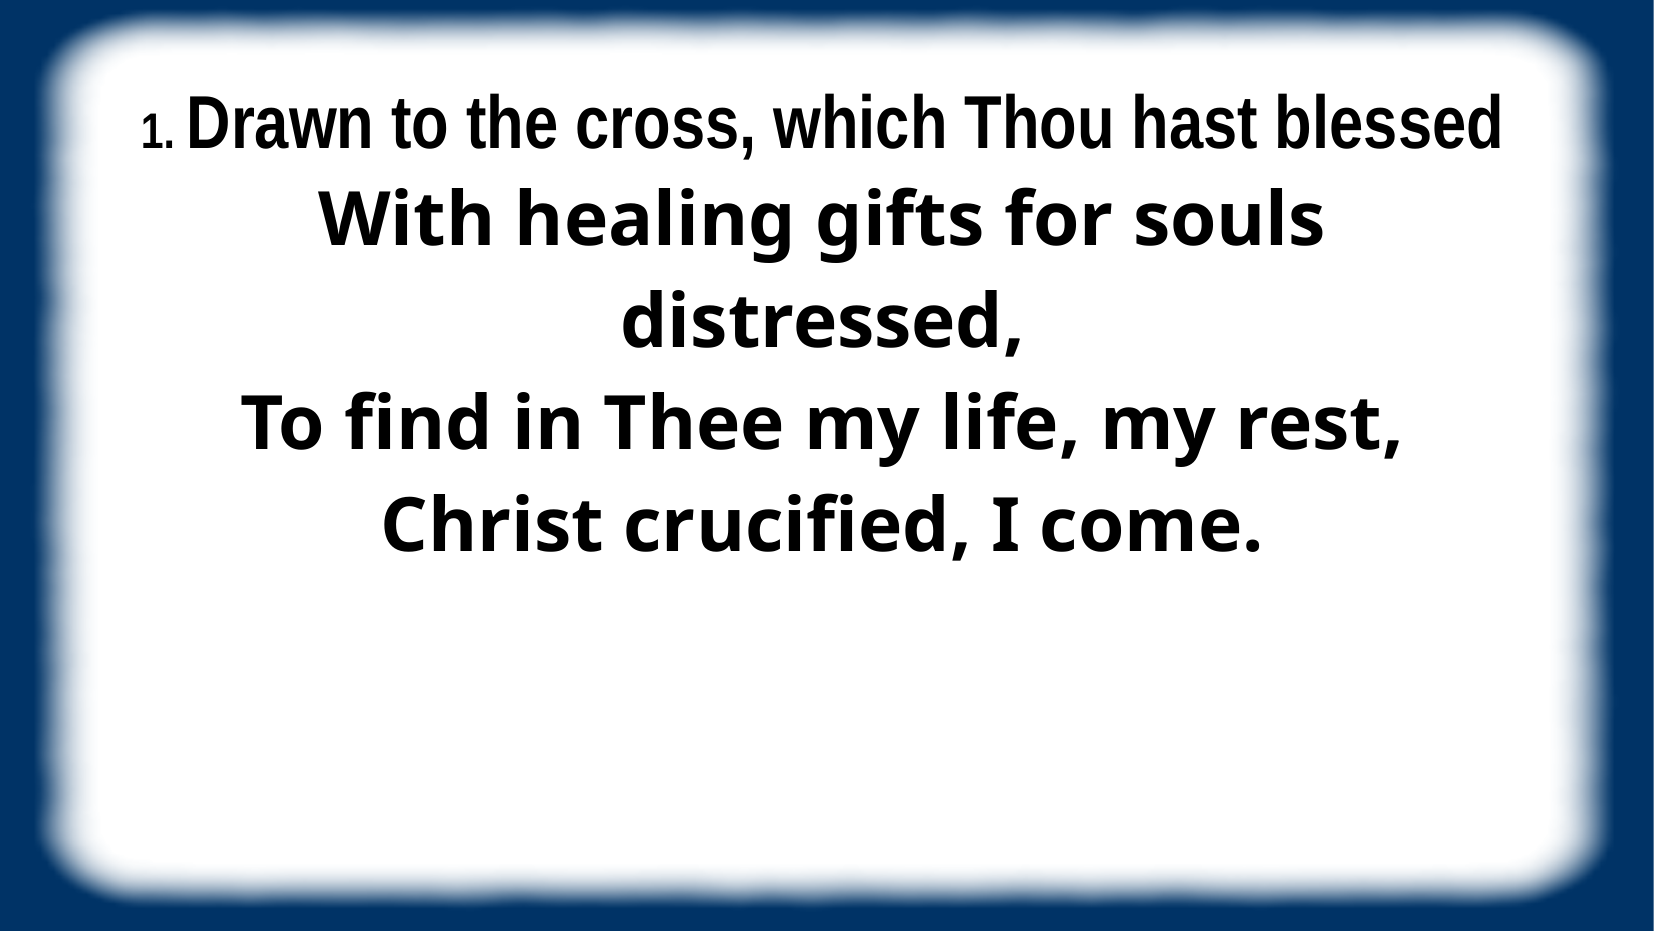

1. Drawn to the cross, which Thou hast blessed
With healing gifts for souls distressed,
To find in Thee my life, my rest,
Christ crucified, I come.